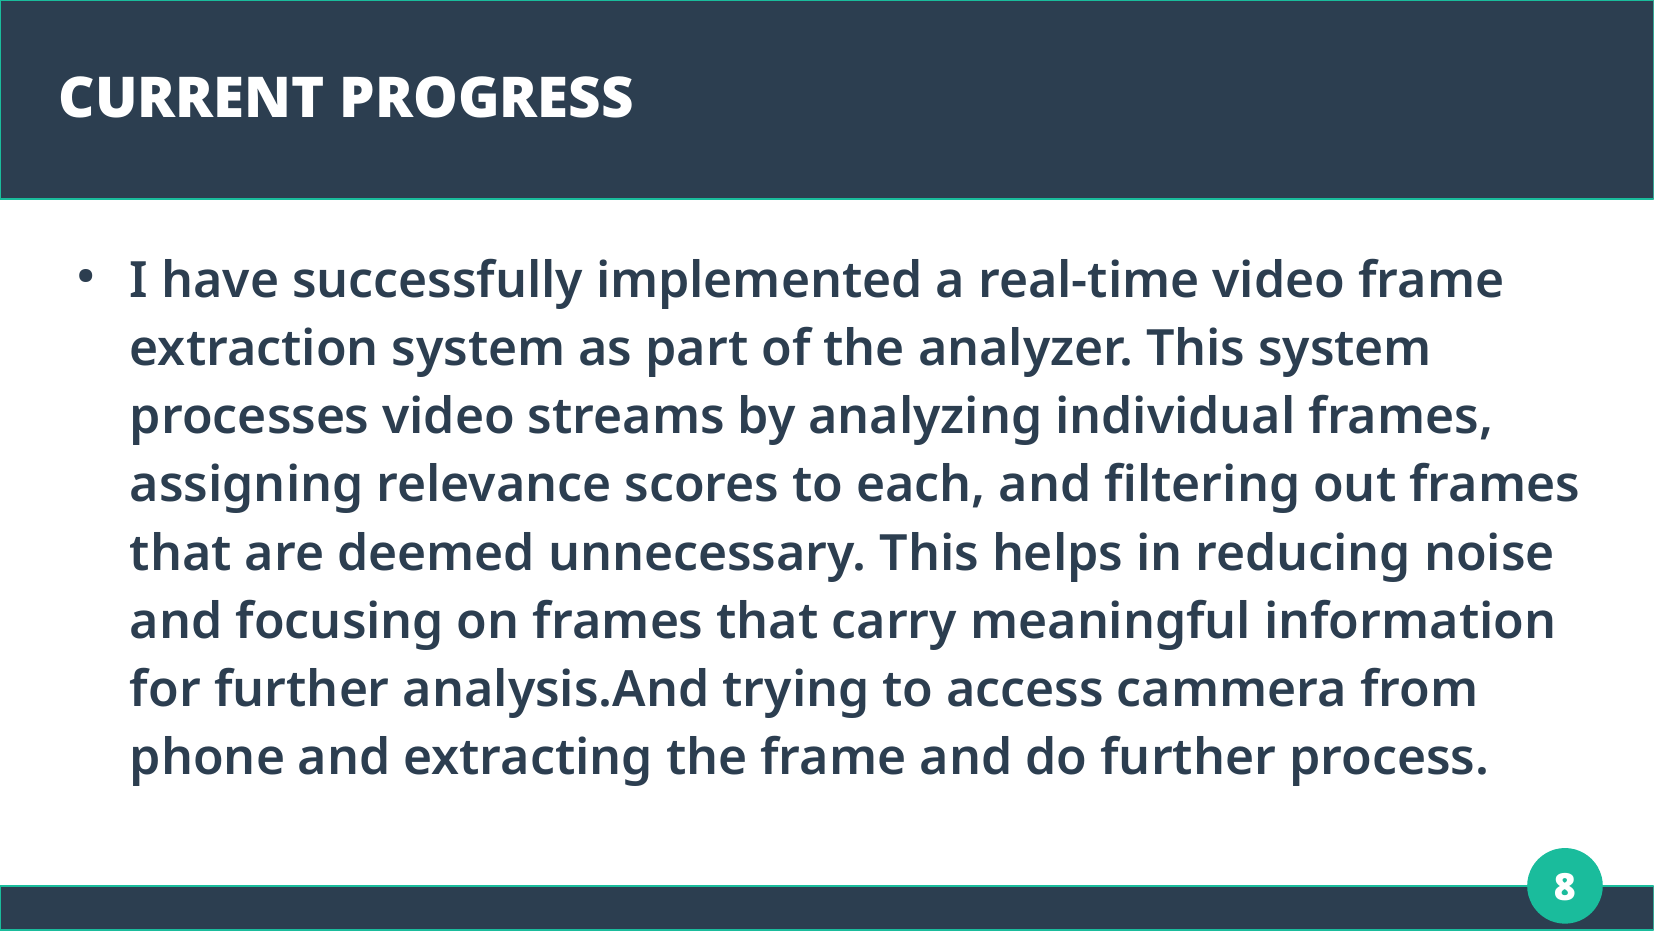

# CURRENT PROGRESS
I have successfully implemented a real-time video frame extraction system as part of the analyzer. This system processes video streams by analyzing individual frames, assigning relevance scores to each, and filtering out frames that are deemed unnecessary. This helps in reducing noise and focusing on frames that carry meaningful information for further analysis.And trying to access cammera from phone and extracting the frame and do further process.
8